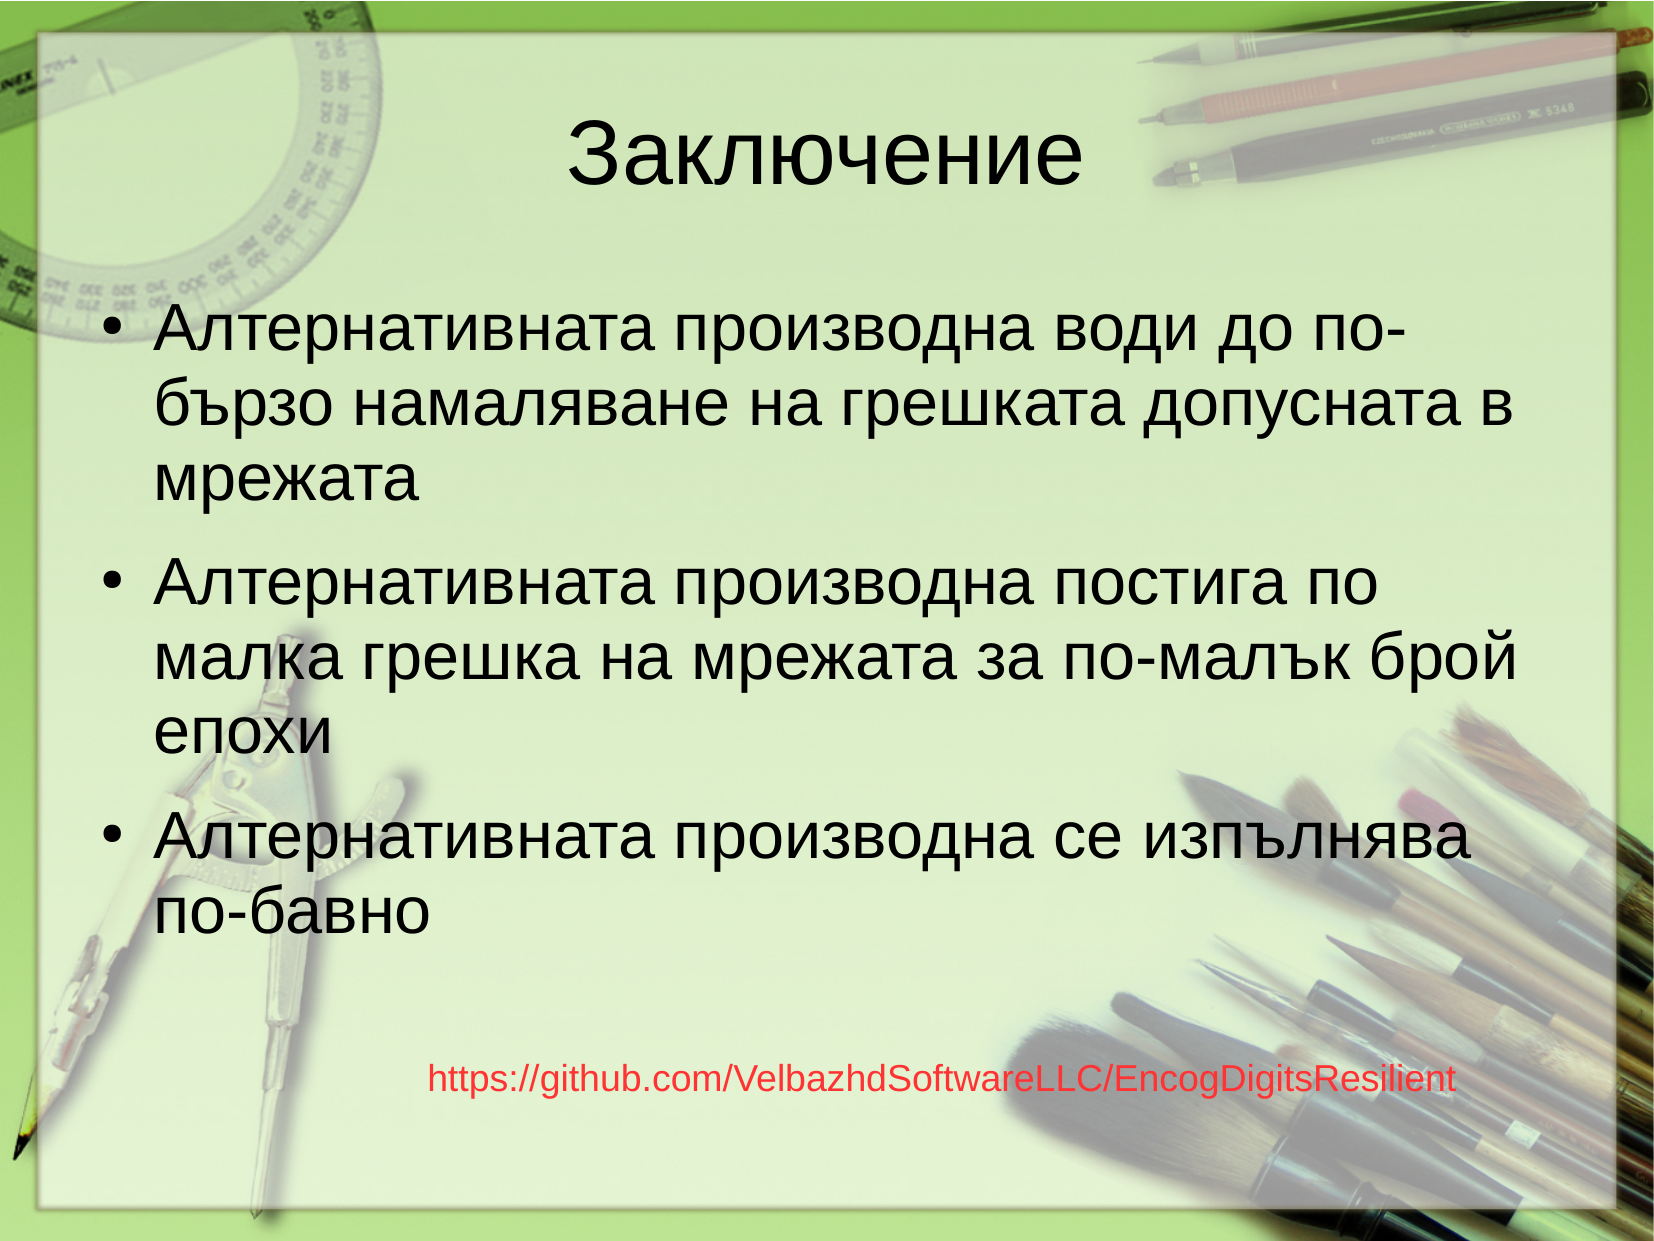

# Заключение
Алтернативната производна води до по-бързо намаляване на грешката допусната в мрежата
Алтернативната производна постига по малка грешка на мрежата за по-малък брой епохи
Алтернативната производна се изпълнява по-бавно
https://github.com/VelbazhdSoftwareLLC/EncogDigitsResilient